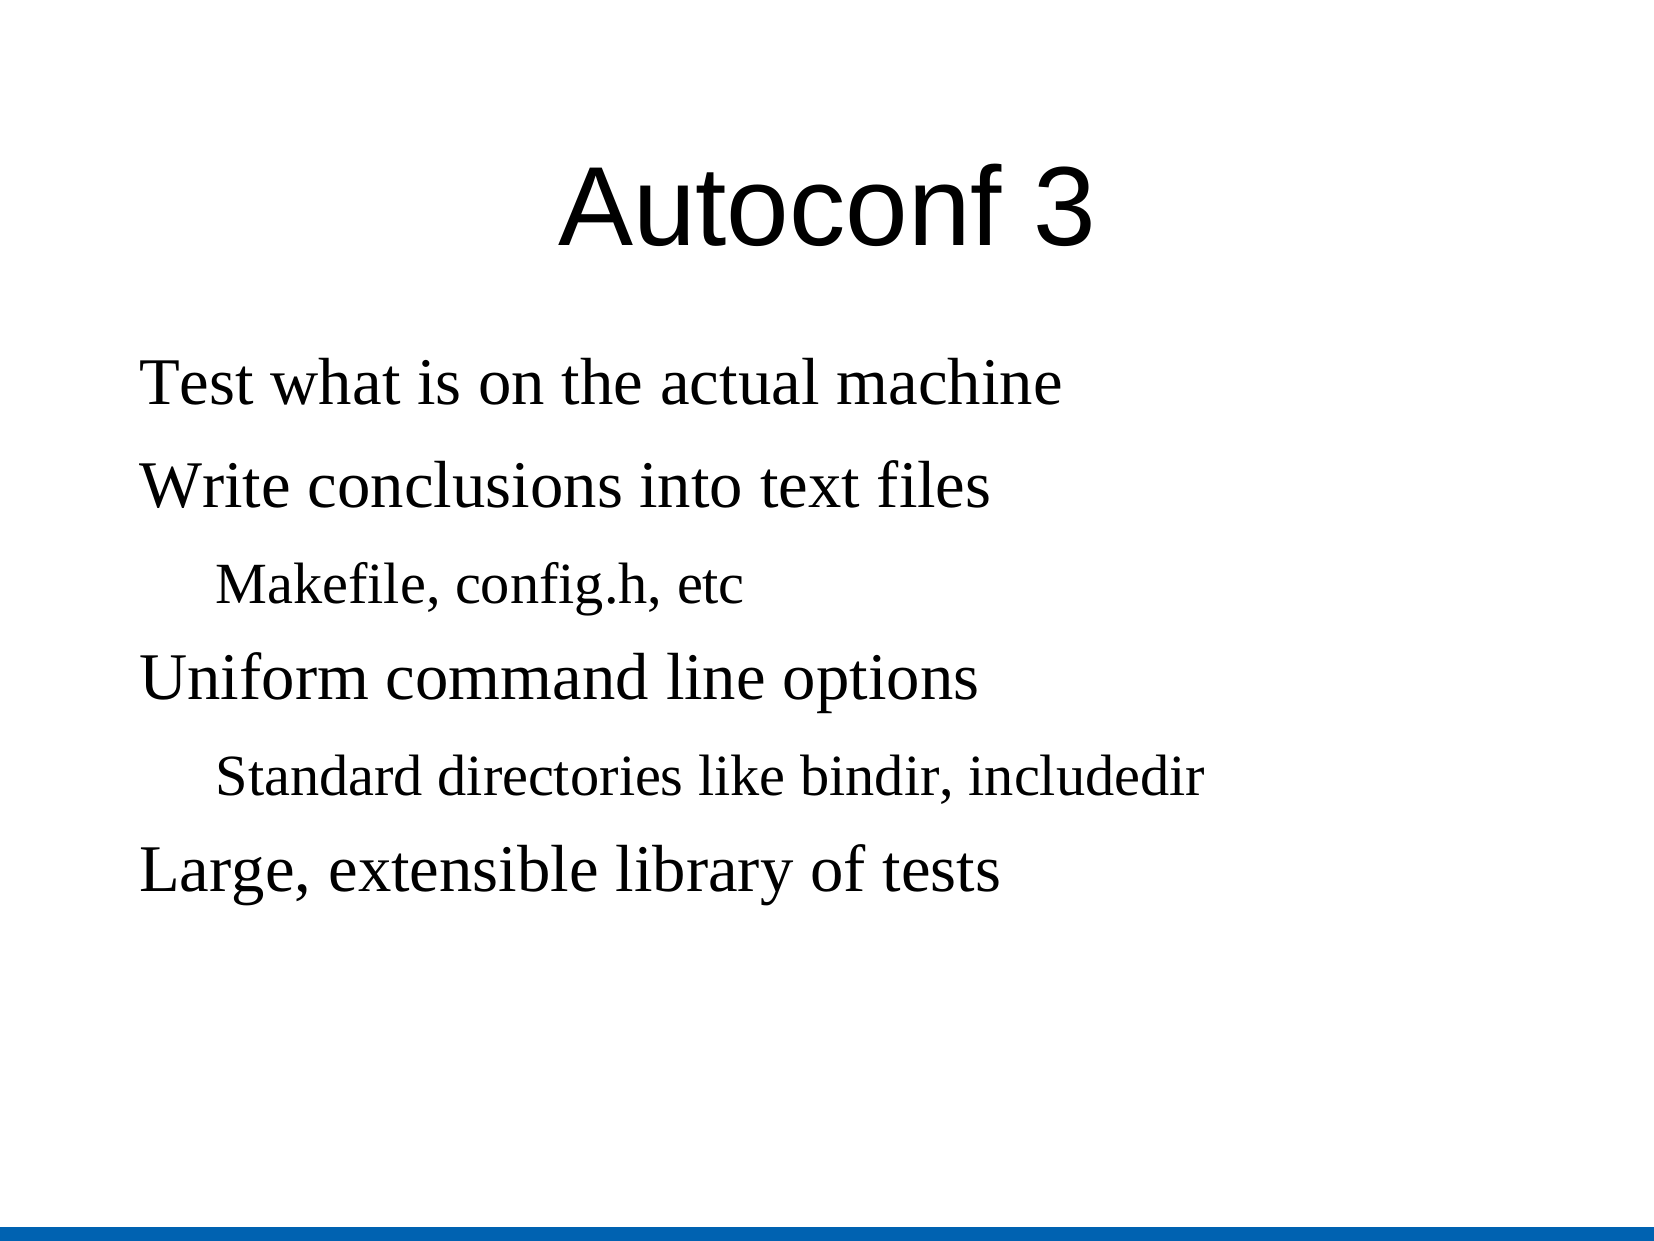

# Autoconf 3
Test what is on the actual machine
Write conclusions into text files
Makefile, config.h, etc
Uniform command line options
Standard directories like bindir, includedir
Large, extensible library of tests